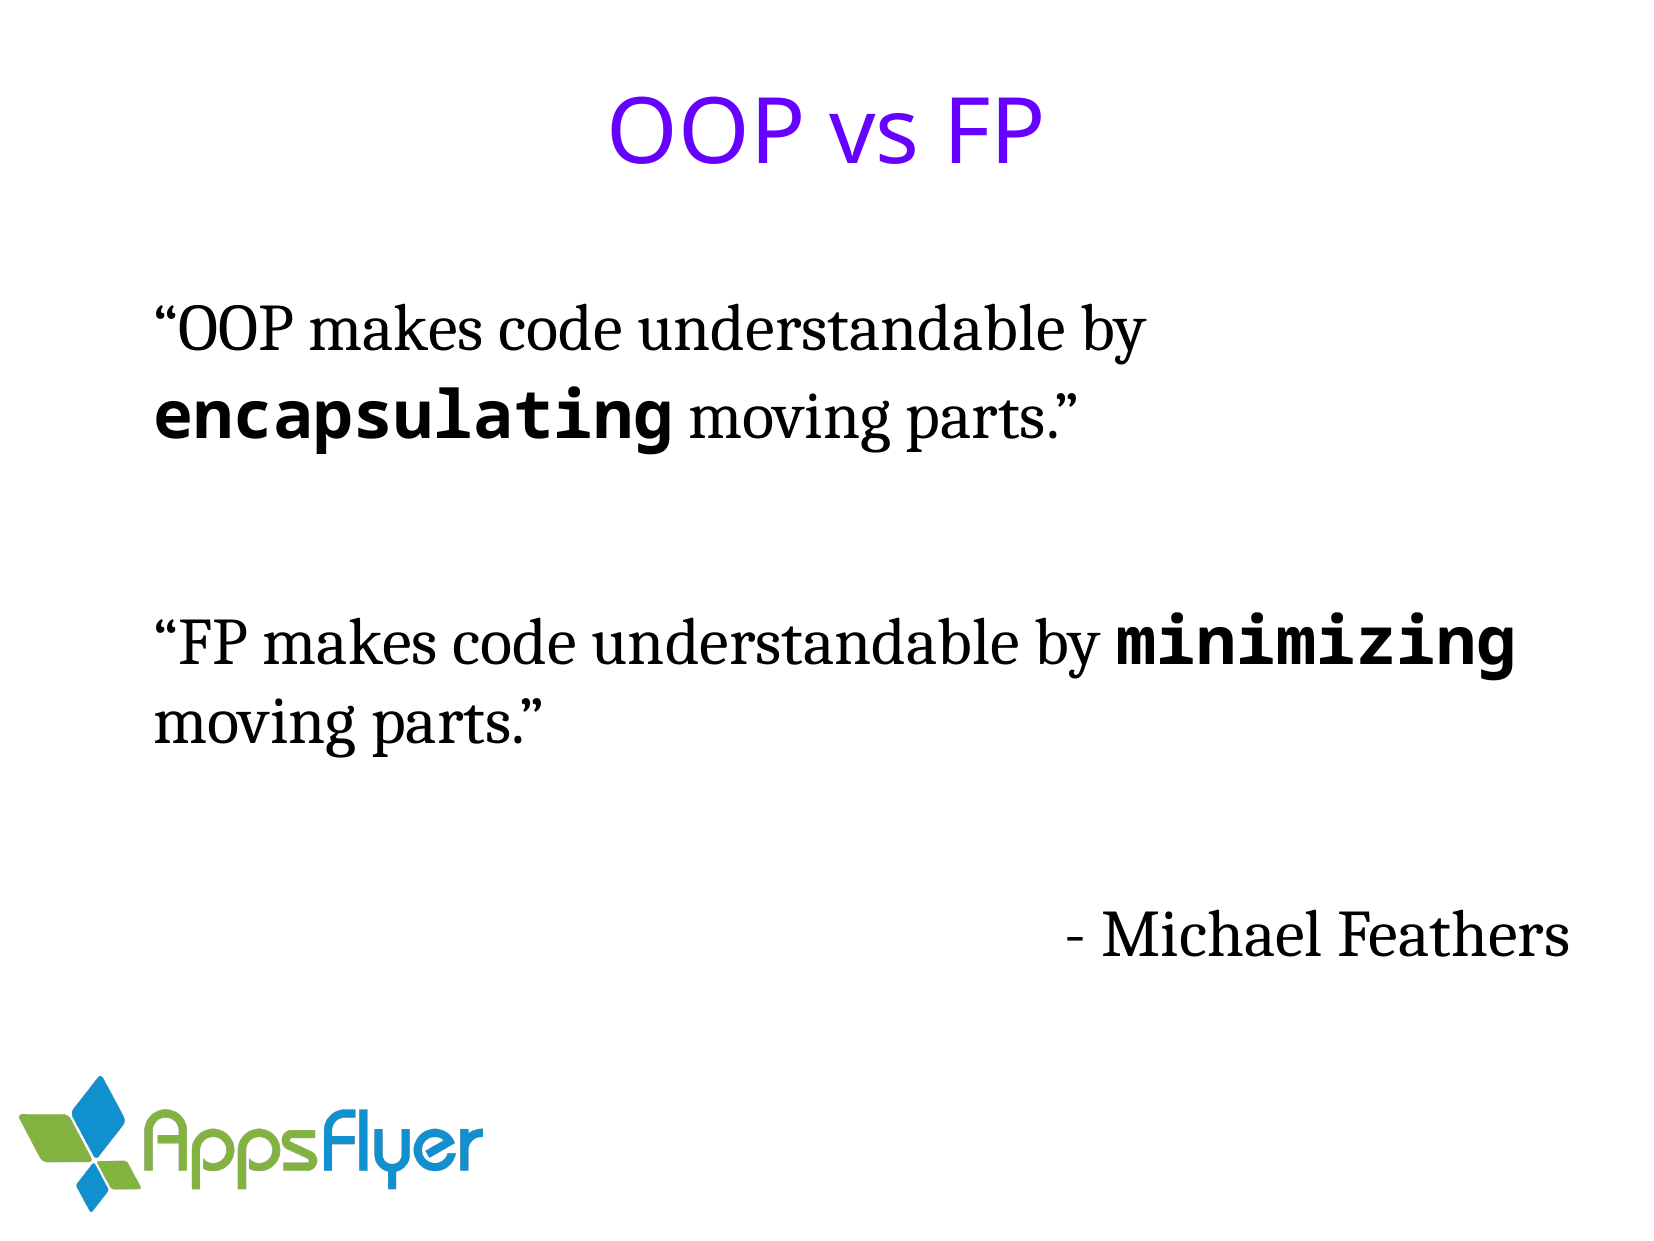

# OOP vs FP
“OOP makes code understandable by encapsulating moving parts.”
“FP makes code understandable by minimizing moving parts.”
- Michael Feathers